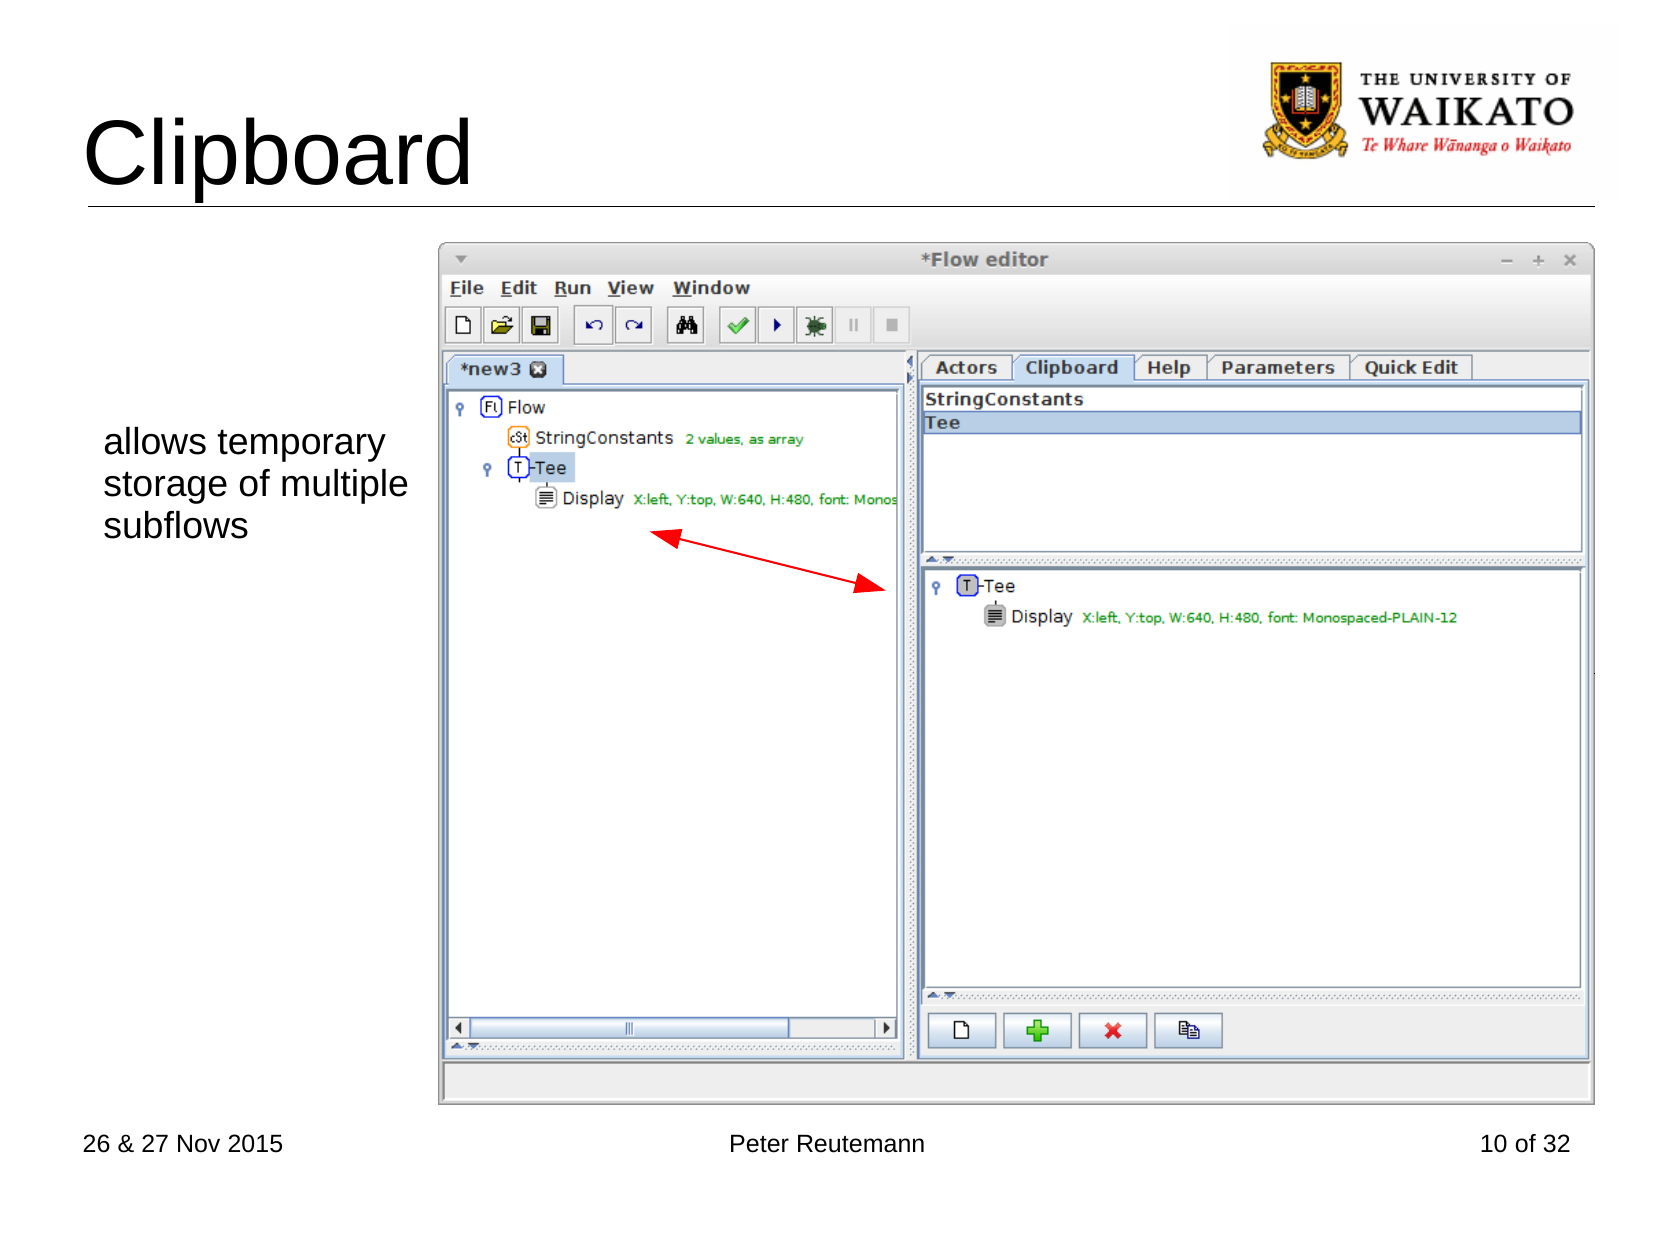

# Clipboard
allows temporary
storage of multiple
subflows
26 & 27 Nov 2015
Peter Reutemann
10